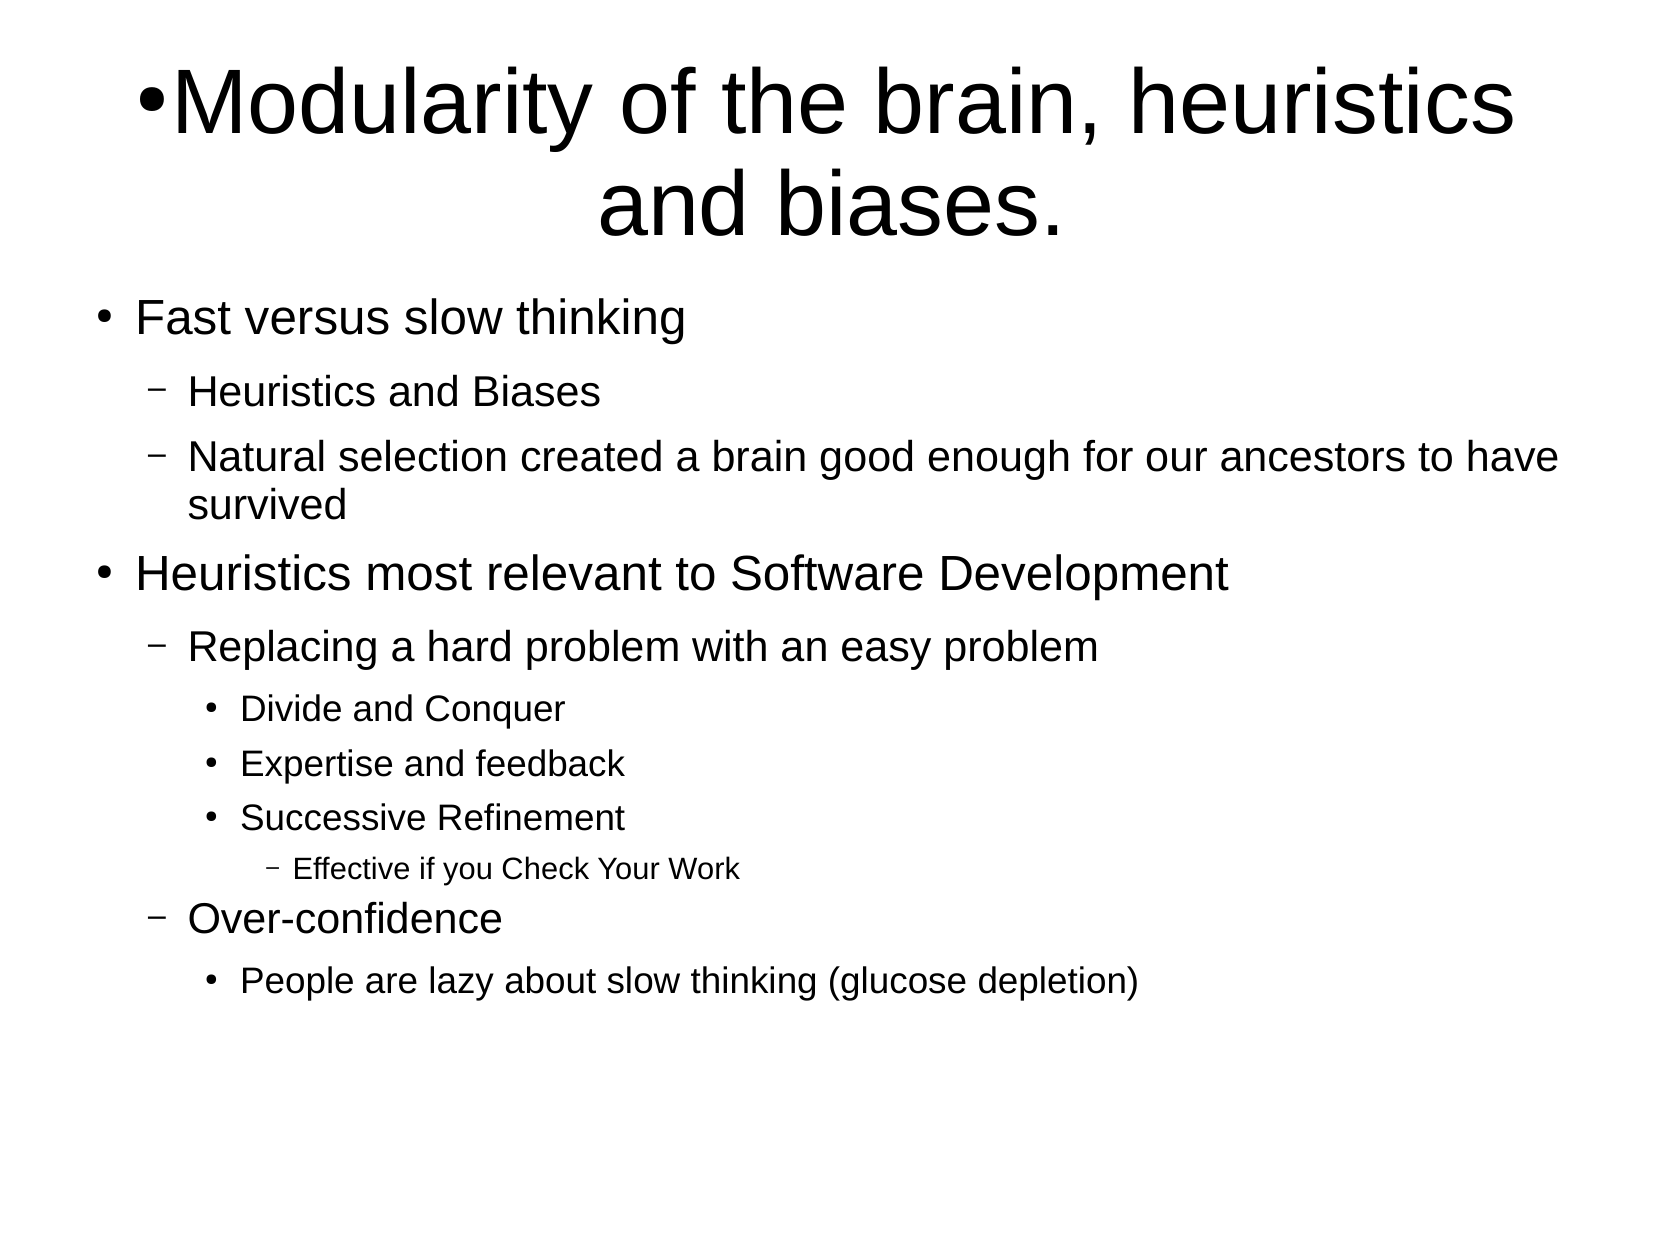

# Modularity of the brain, heuristics and biases.
Fast versus slow thinking
Heuristics and Biases
Natural selection created a brain good enough for our ancestors to have survived
Heuristics most relevant to Software Development
Replacing a hard problem with an easy problem
Divide and Conquer
Expertise and feedback
Successive Refinement
Effective if you Check Your Work
Over-confidence
People are lazy about slow thinking (glucose depletion)